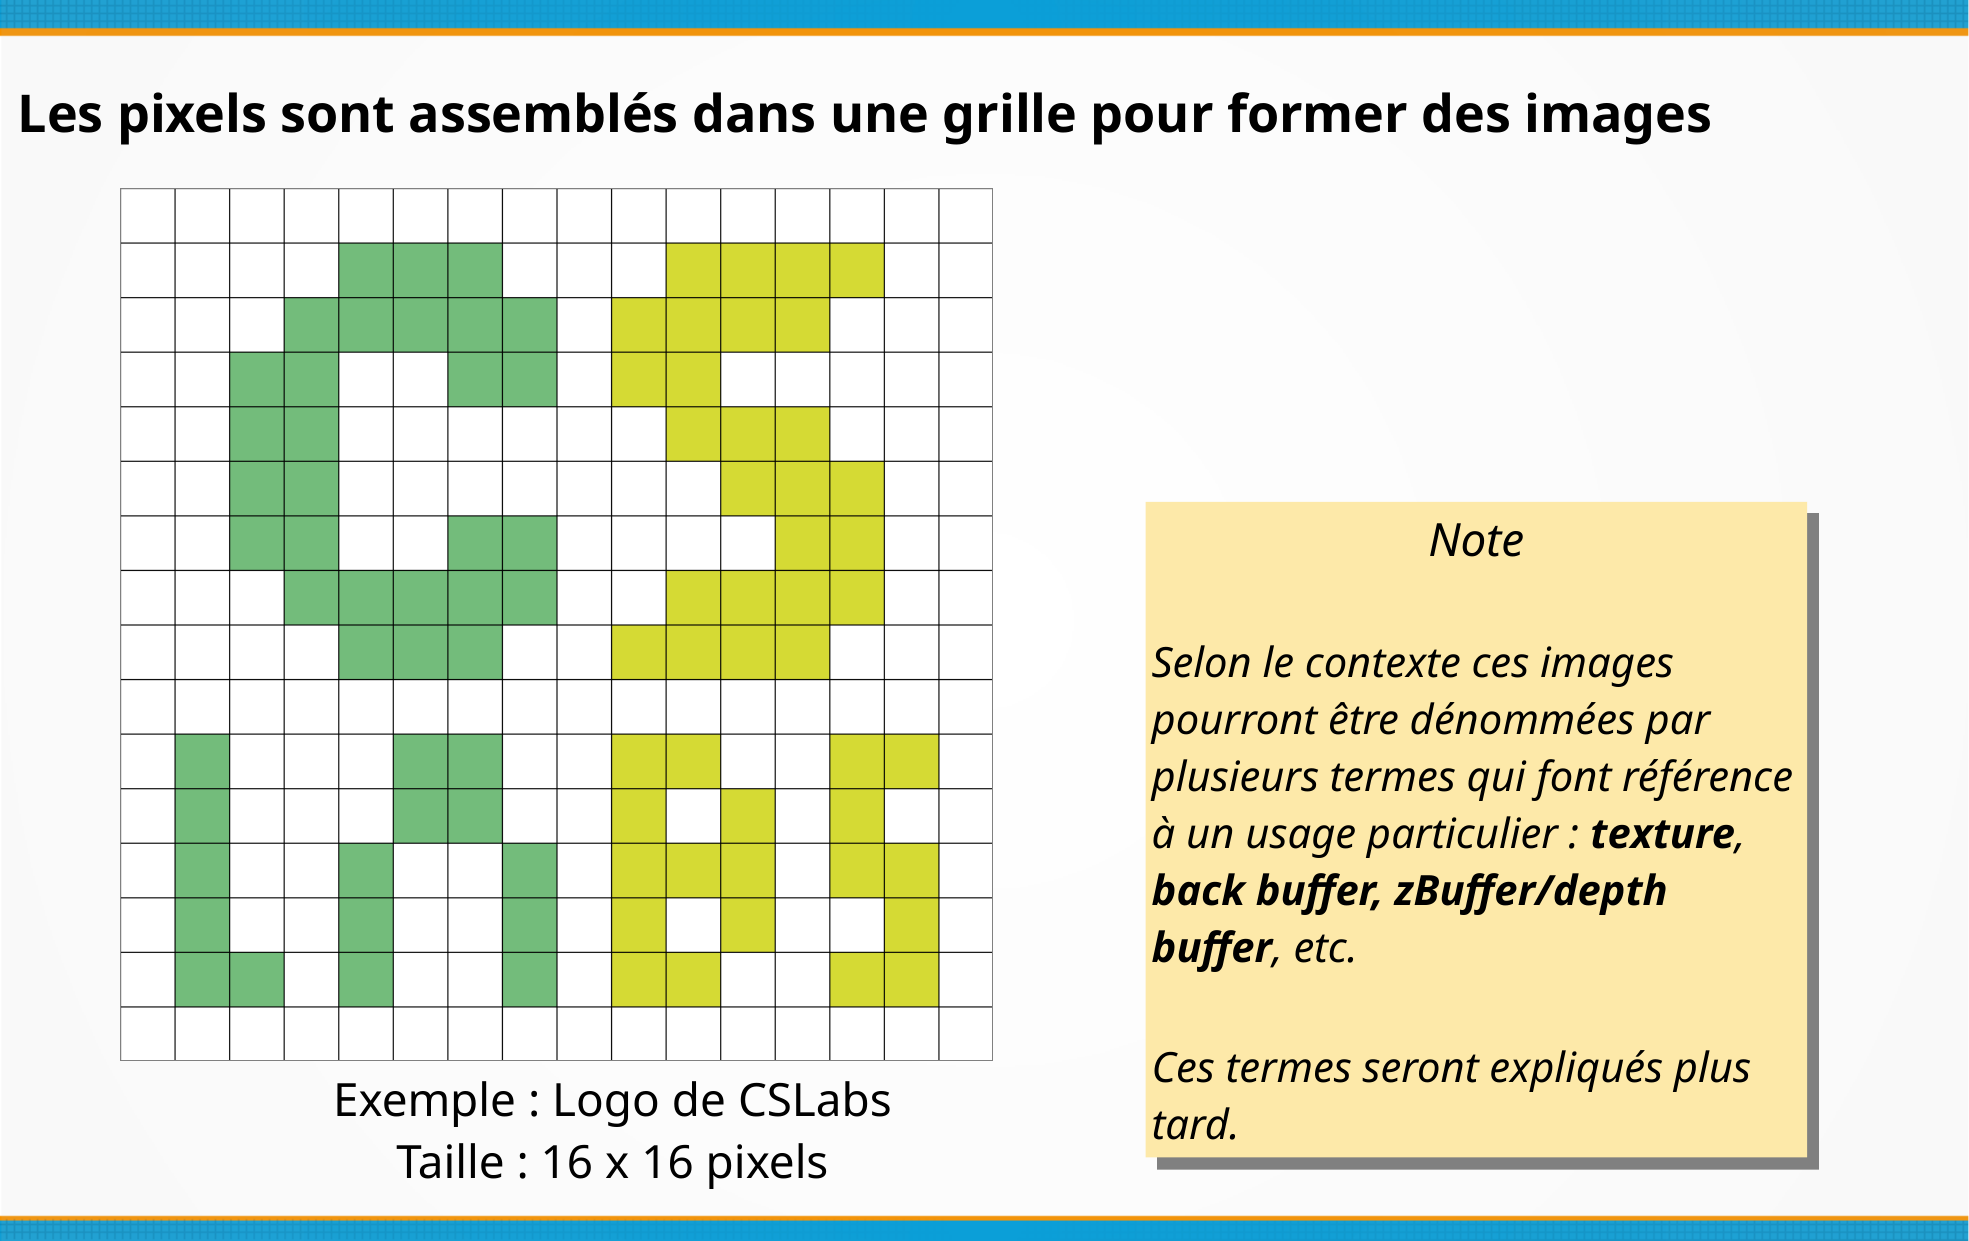

Les pixels sont assemblés dans une grille pour former des images
Note
Selon le contexte ces images pourront être dénommées par plusieurs termes qui font référence à un usage particulier : texture, back buffer, zBuffer/depth buffer, etc.
Ces termes seront expliqués plus tard.
Exemple : Logo de CSLabs
Taille : 16 x 16 pixels